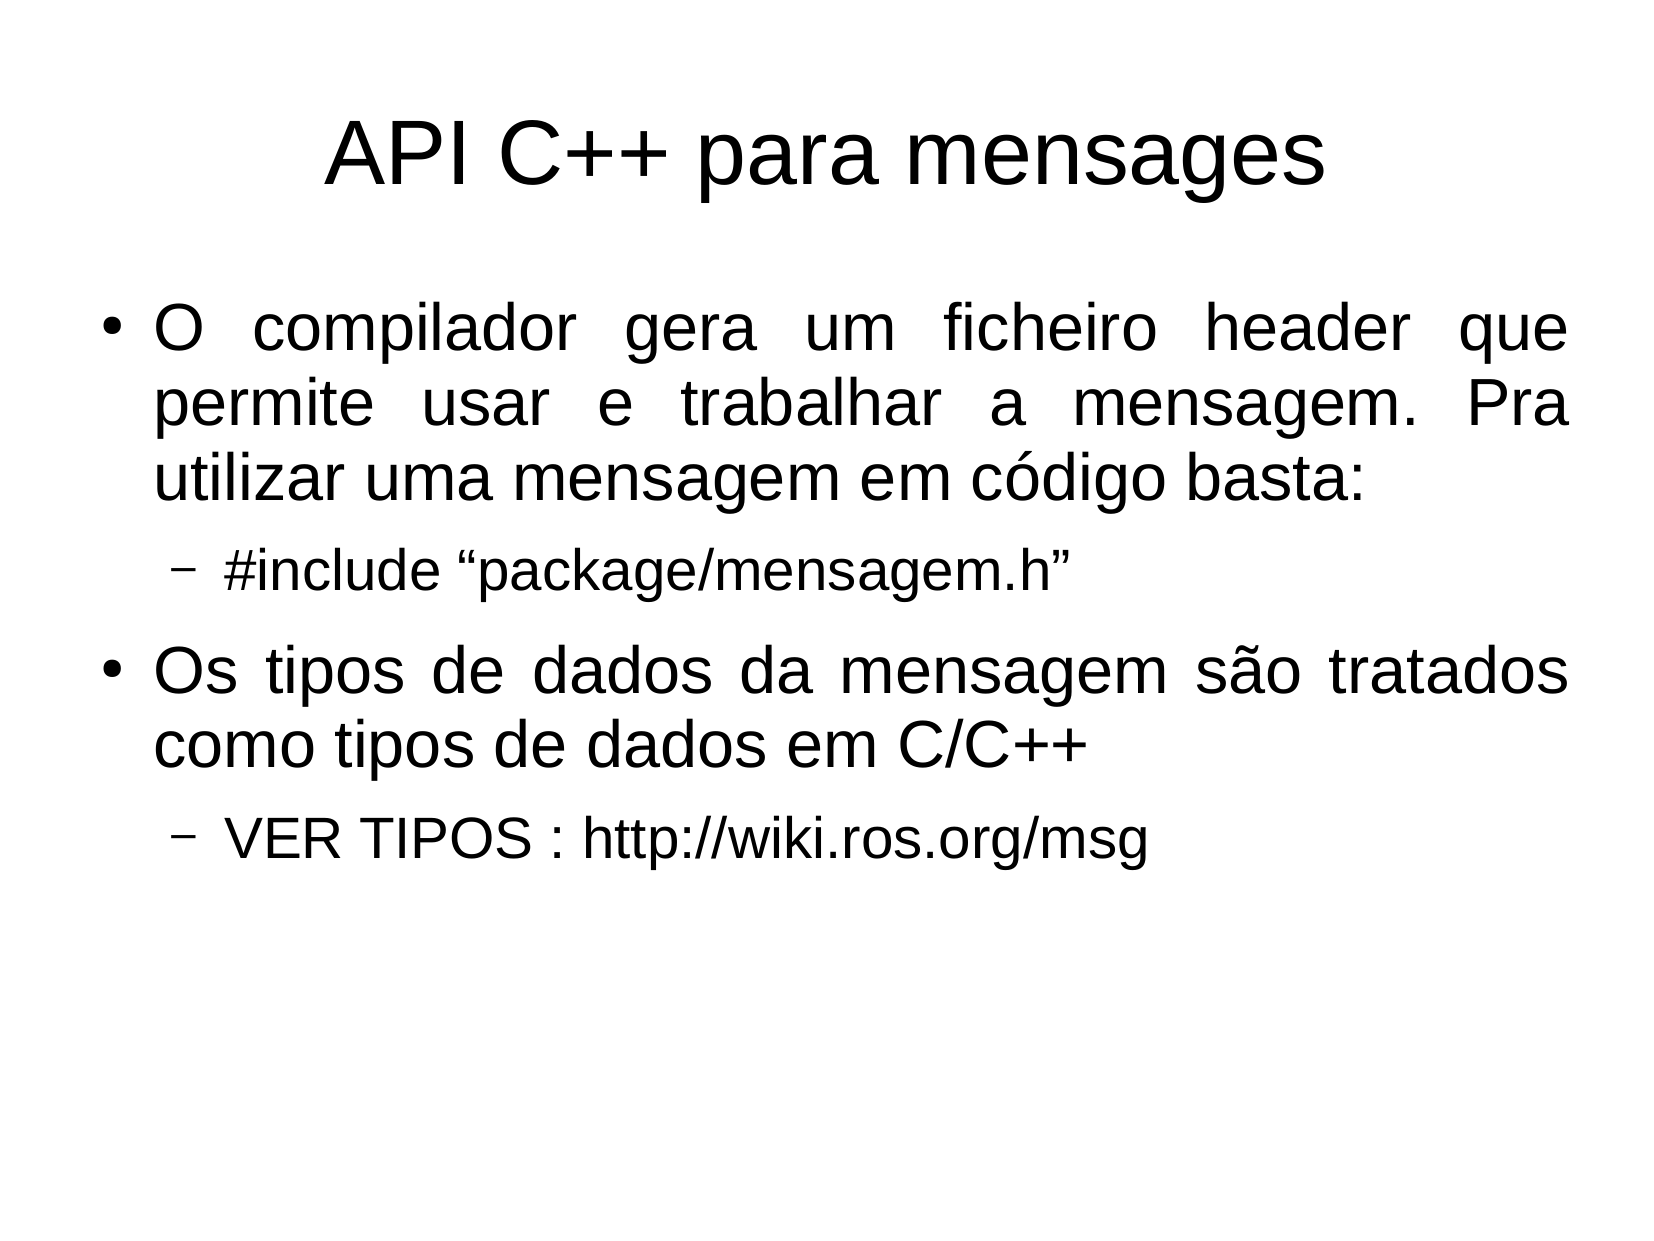

# API C++ para mensages
O compilador gera um ficheiro header que permite usar e trabalhar a mensagem. Pra utilizar uma mensagem em código basta:
#include “package/mensagem.h”
Os tipos de dados da mensagem são tratados como tipos de dados em C/C++
VER TIPOS : http://wiki.ros.org/msg